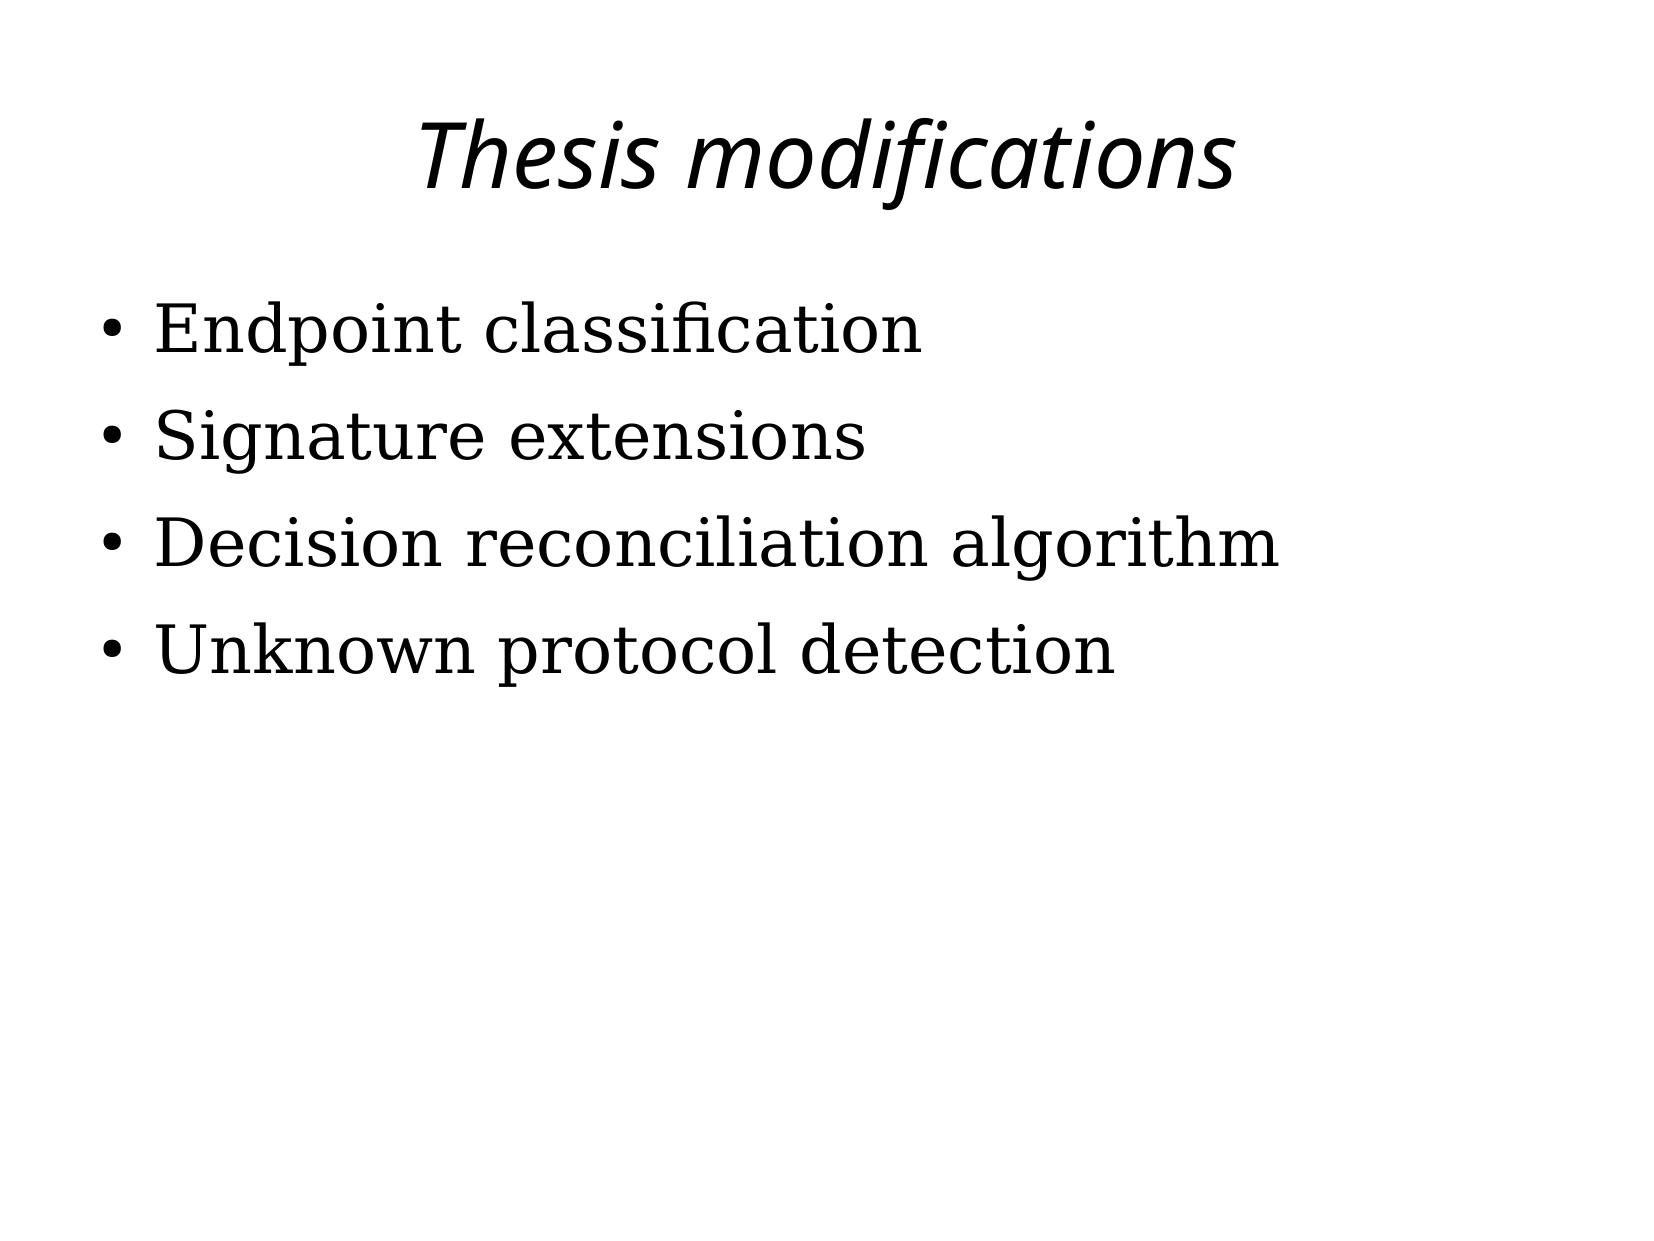

# Thesis modifications
Endpoint classification
Signature extensions
Decision reconciliation algorithm
Unknown protocol detection